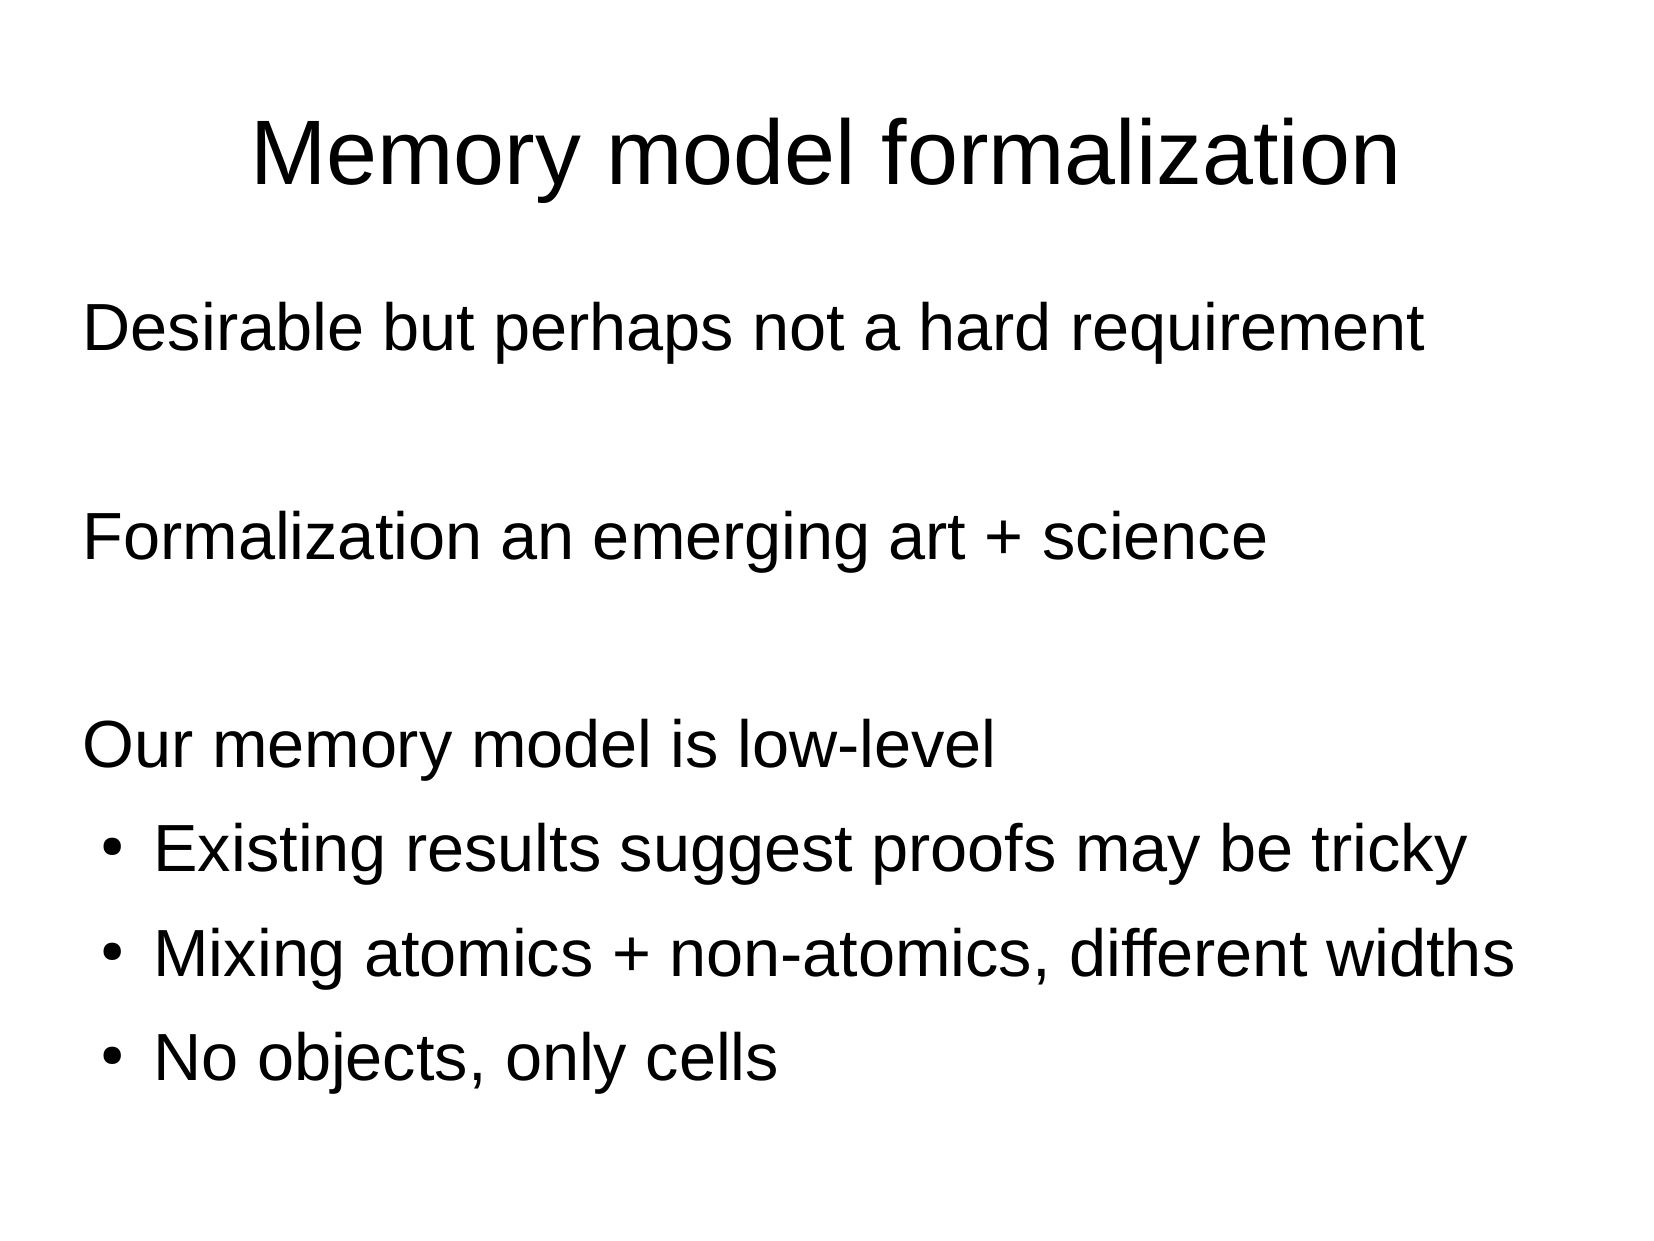

# Memory model formalization
Desirable but perhaps not a hard requirement
Formalization an emerging art + science
Our memory model is low-level
Existing results suggest proofs may be tricky
Mixing atomics + non-atomics, different widths
No objects, only cells